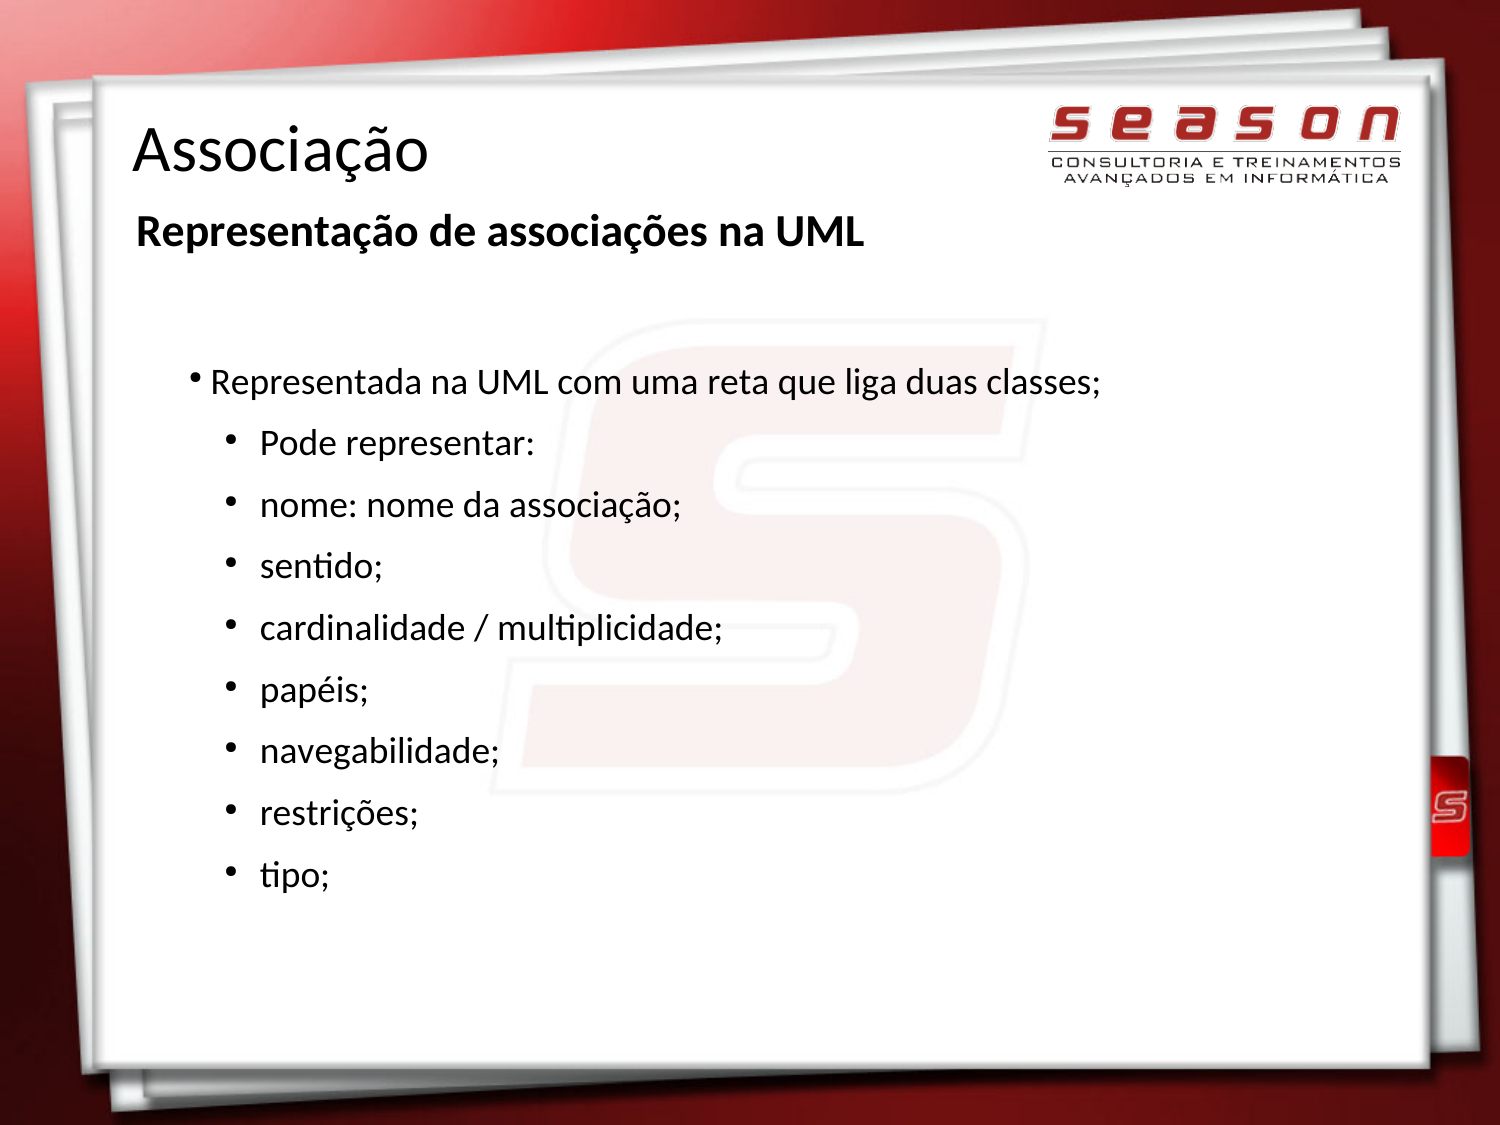

# Associação
Representação de associações na UML
 Representada na UML com uma reta que liga duas classes;
Pode representar:
nome: nome da associação;
sentido;
cardinalidade / multiplicidade;
papéis;
navegabilidade;
restrições;
tipo;